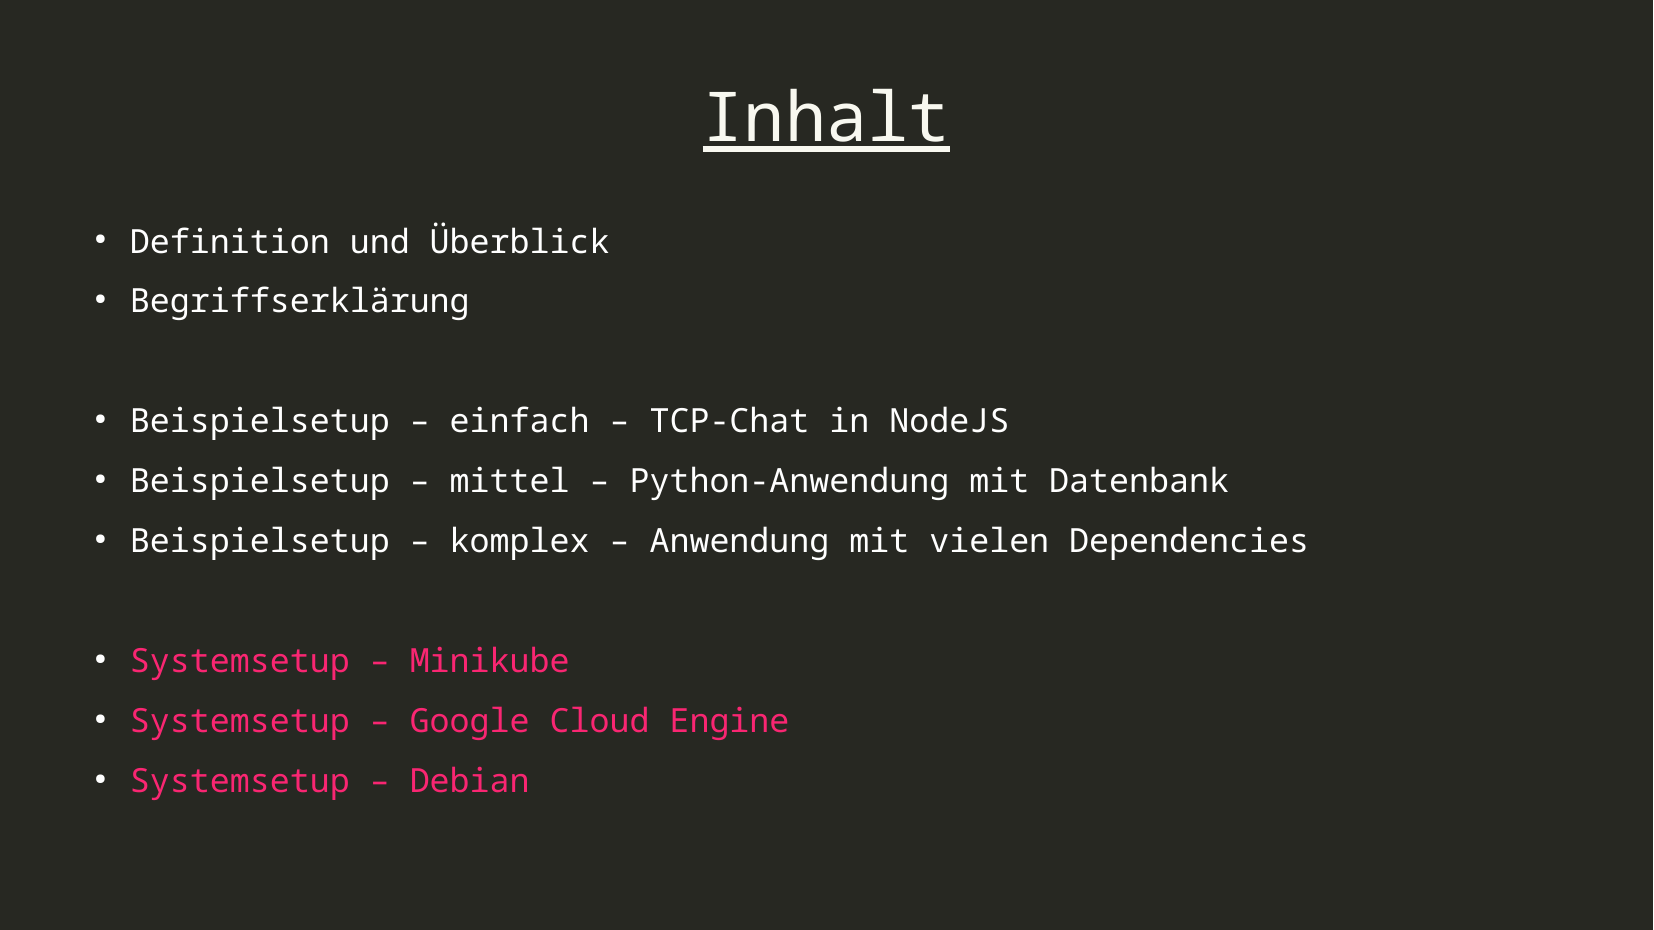

# Inhalt
Definition und Überblick
Begriffserklärung
Beispielsetup – einfach – TCP-Chat in NodeJS
Beispielsetup – mittel – Python-Anwendung mit Datenbank
Beispielsetup – komplex – Anwendung mit vielen Dependencies
Systemsetup – Minikube
Systemsetup – Google Cloud Engine
Systemsetup – Debian